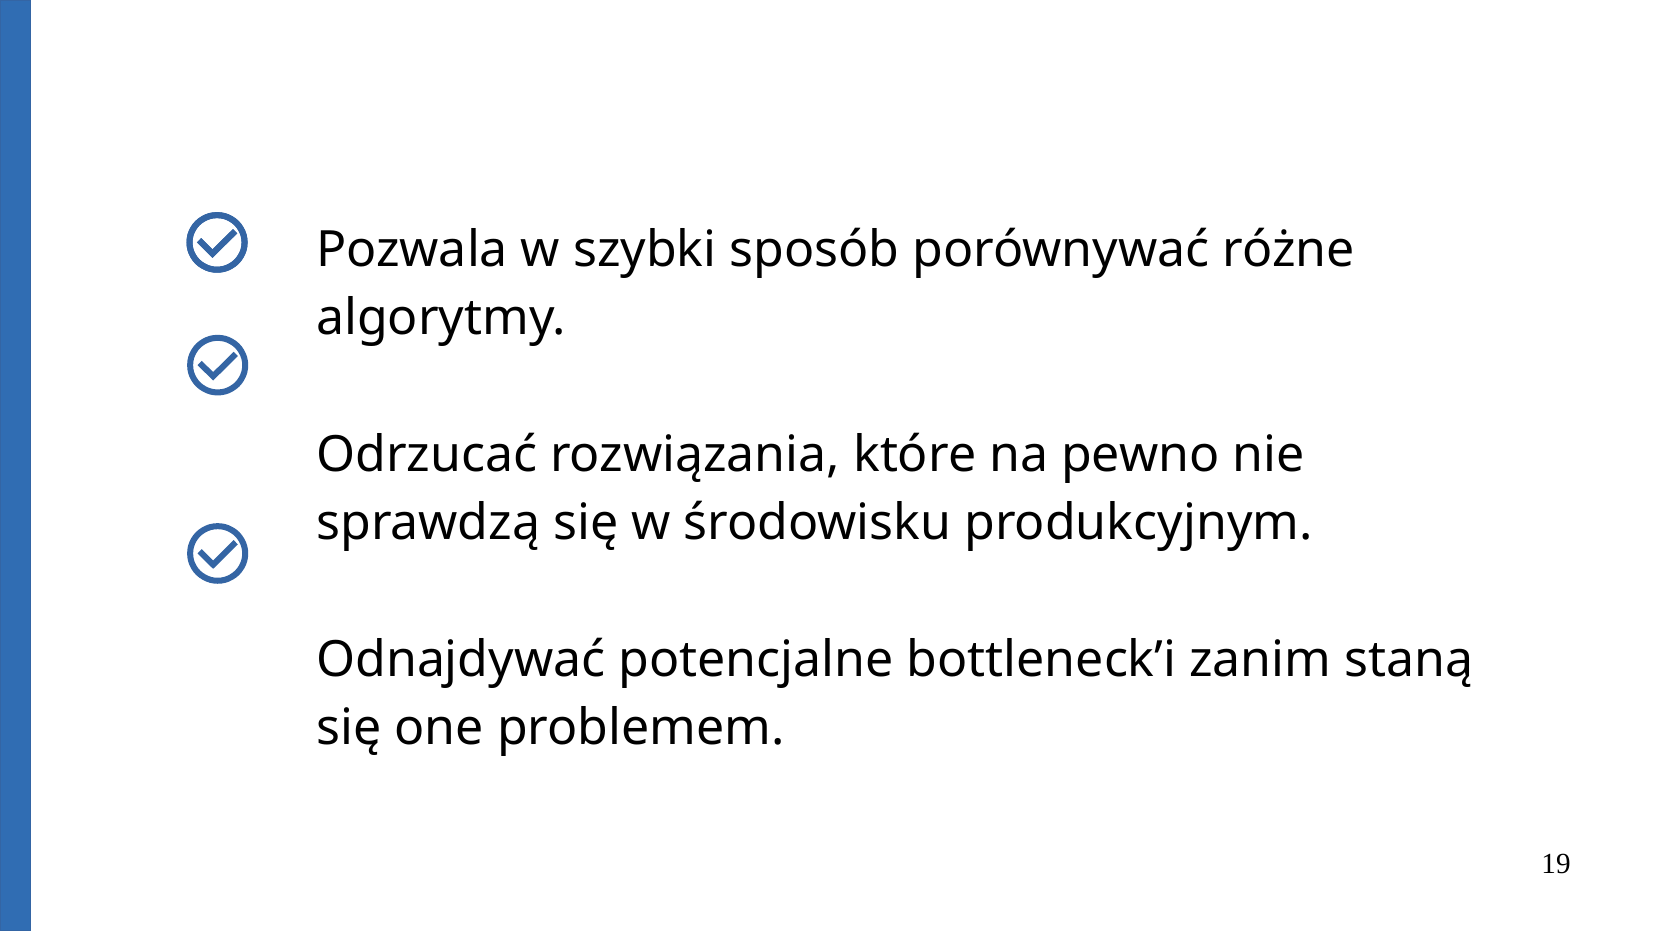

Pozwala w szybki sposób porównywać różne algorytmy.
Odrzucać rozwiązania, które na pewno nie sprawdzą się w środowisku produkcyjnym.
Odnajdywać potencjalne bottleneck’i zanim staną się one problemem.
19